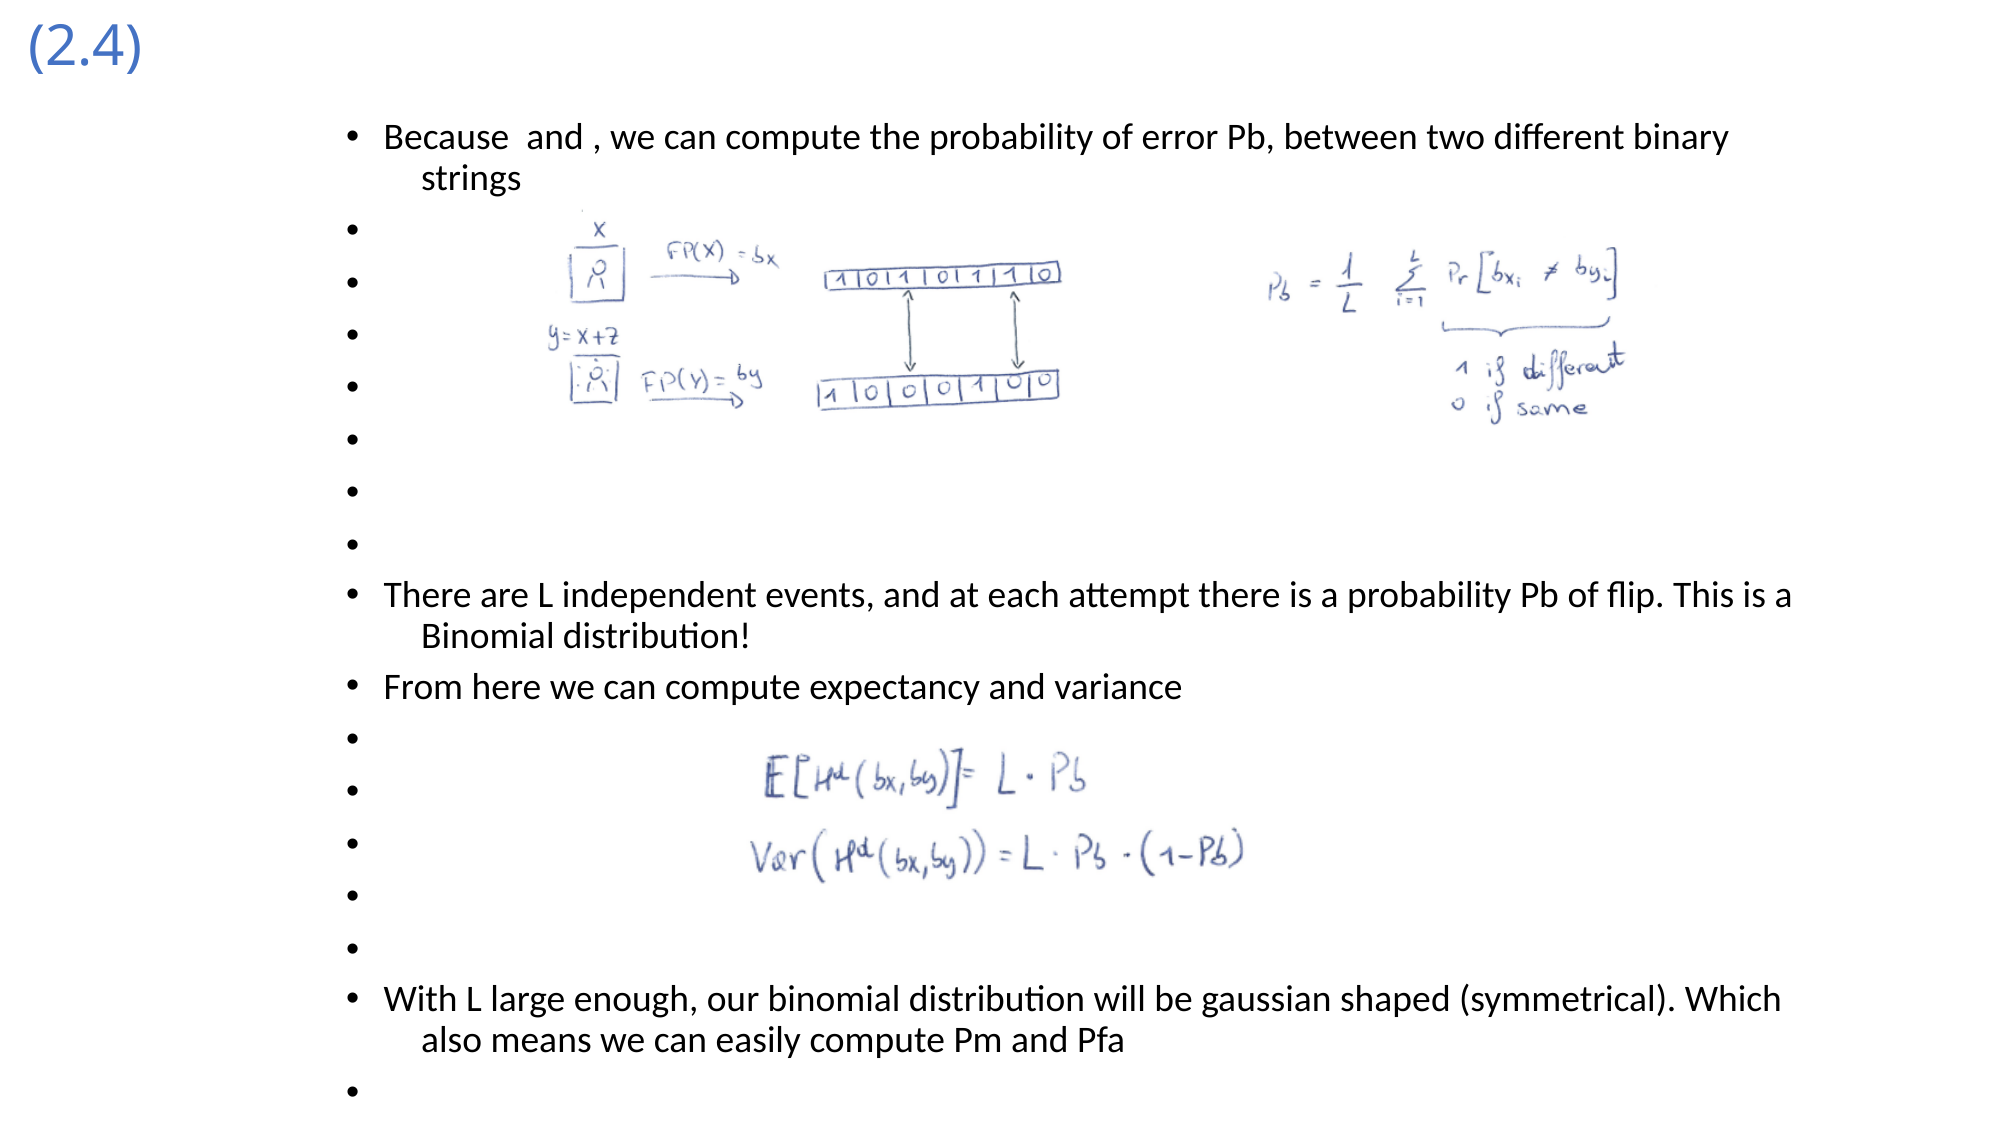

# (2.4)
Because and , we can compute the probability of error Pb, between two different binary strings
There are L independent events, and at each attempt there is a probability Pb of flip. This is a Binomial distribution!
From here we can compute expectancy and variance
With L large enough, our binomial distribution will be gaussian shaped (symmetrical). Which also means we can easily compute Pm and Pfa